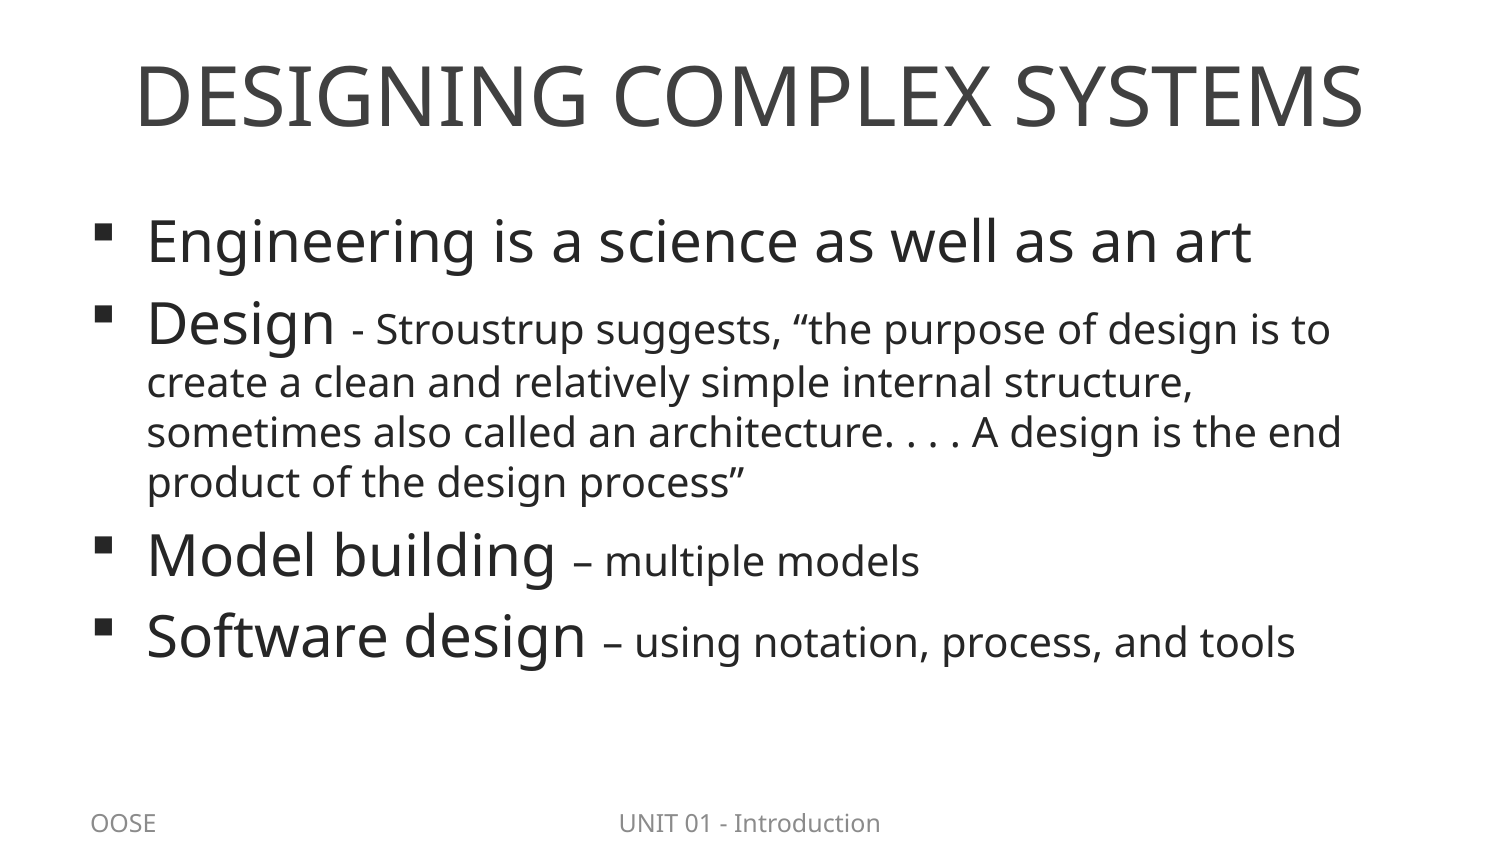

# Designing complex systems
Engineering is a science as well as an art
Design - Stroustrup suggests, “the purpose of design is to create a clean and relatively simple internal structure, sometimes also called an architecture. . . . A design is the end product of the design process”
Model building – multiple models
Software design – using notation, process, and tools
OOSE
UNIT 01 - Introduction